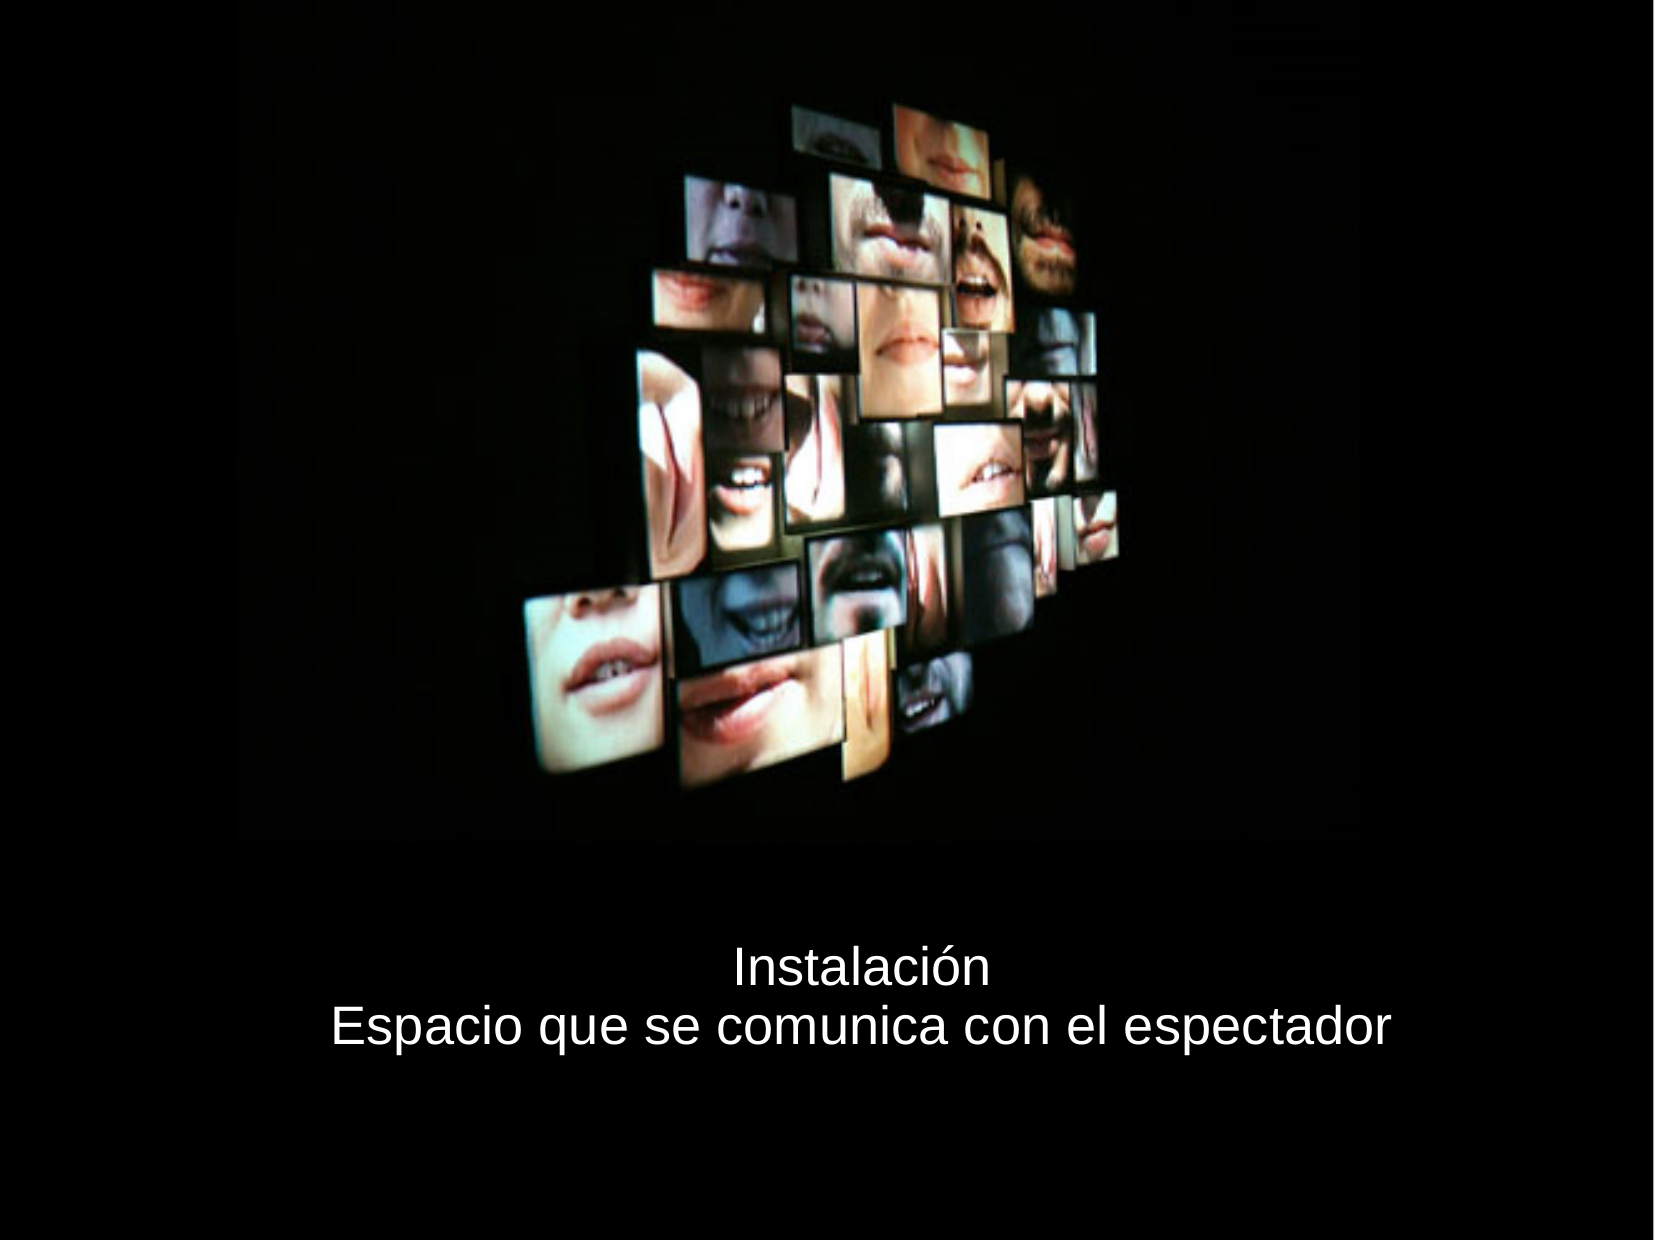

Instalación
# Espacio que se comunica con el espectador